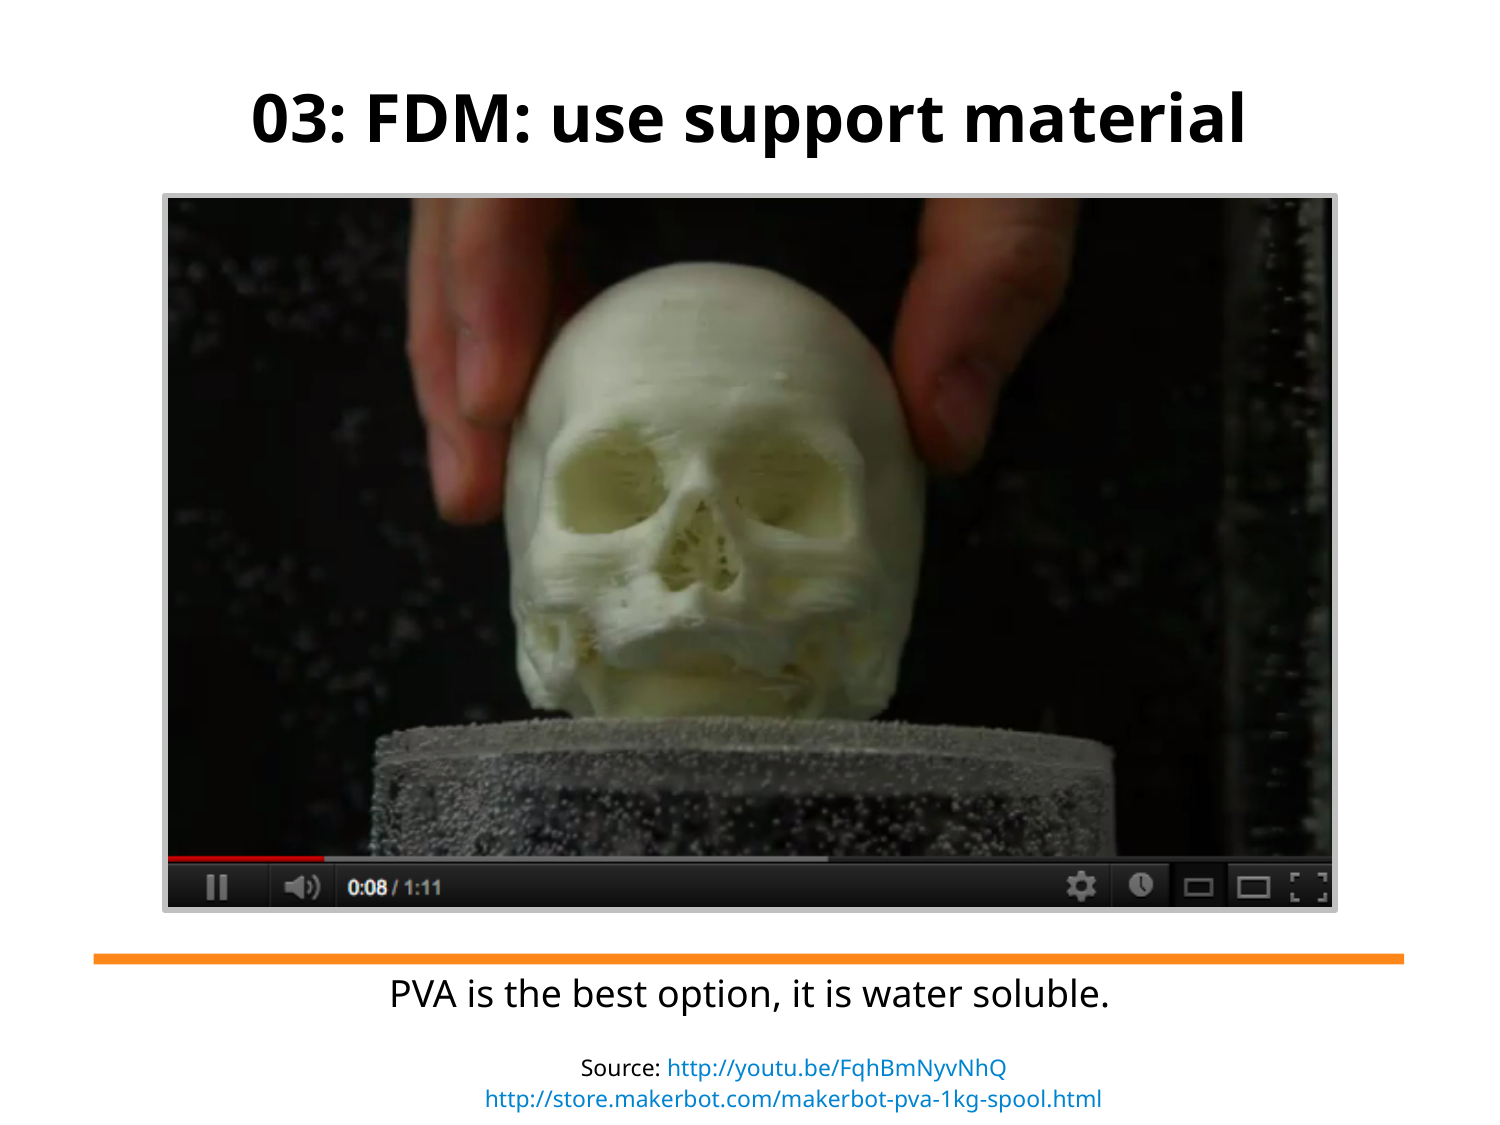

# 03: FDM: use support material
PVA is the best option, it is water soluble.
Source: http://youtu.be/FqhBmNyvNhQ
http://store.makerbot.com/makerbot-pva-1kg-spool.html